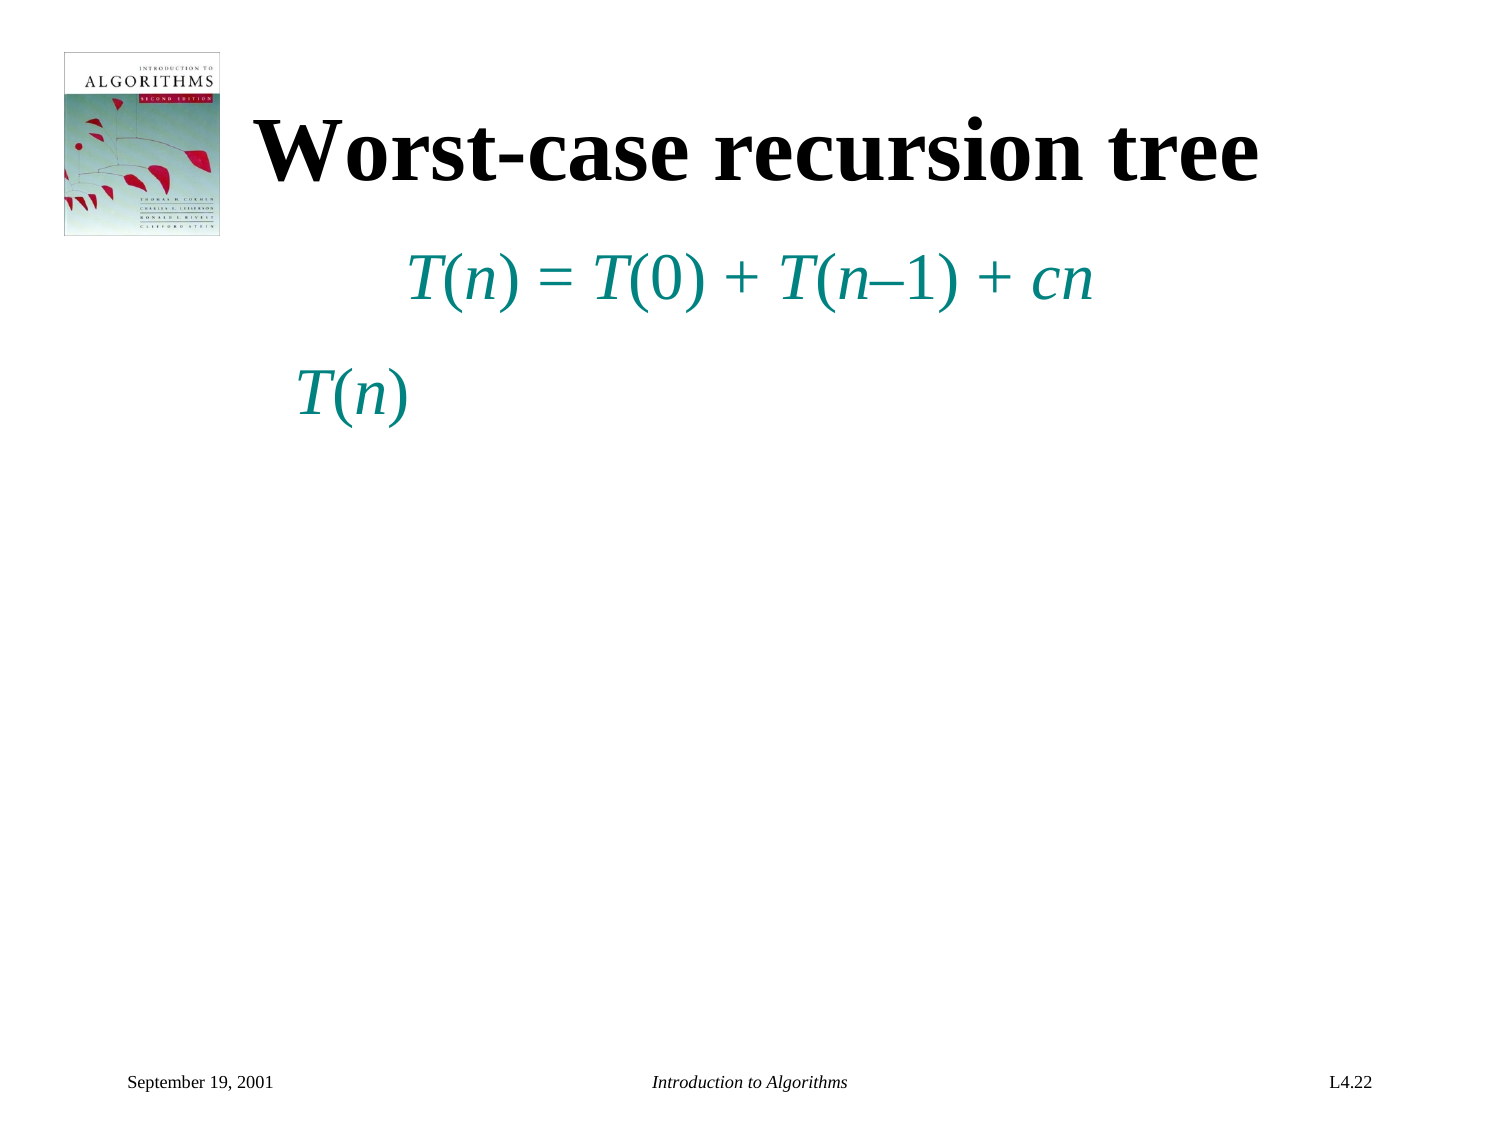

# Worst-case recursion tree
T(n) = T(0) + T(n–1) + cn
T(n)
September 19, 2001
Introduction to Algorithms
L4.